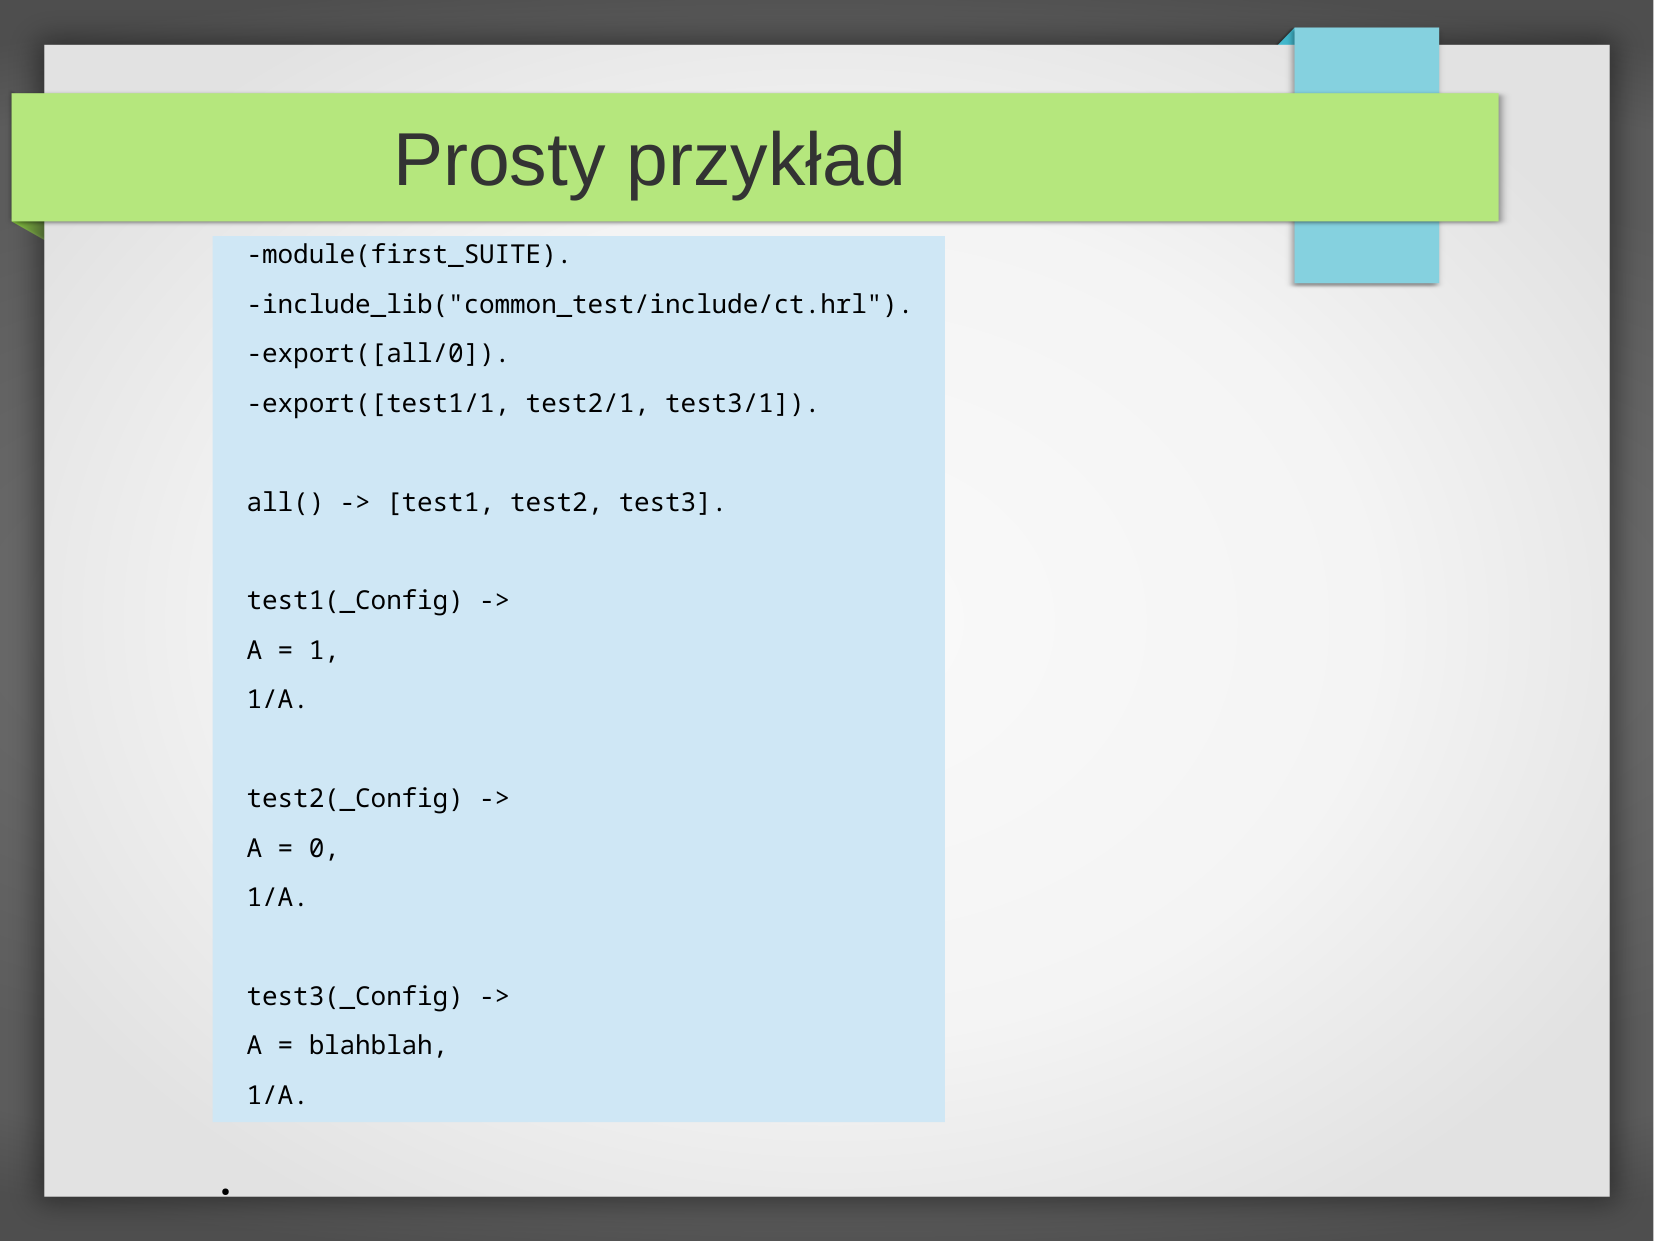

# Prosty przykład
-module(first_SUITE).
-include_lib("common_test/include/ct.hrl").
-export([all/0]).
-export([test1/1, test2/1, test3/1]).
all() -> [test1, test2, test3].
test1(_Config) ->
A = 1,
1/A.
test2(_Config) ->
A = 0,
1/A.
test3(_Config) ->
A = blahblah,
1/A.